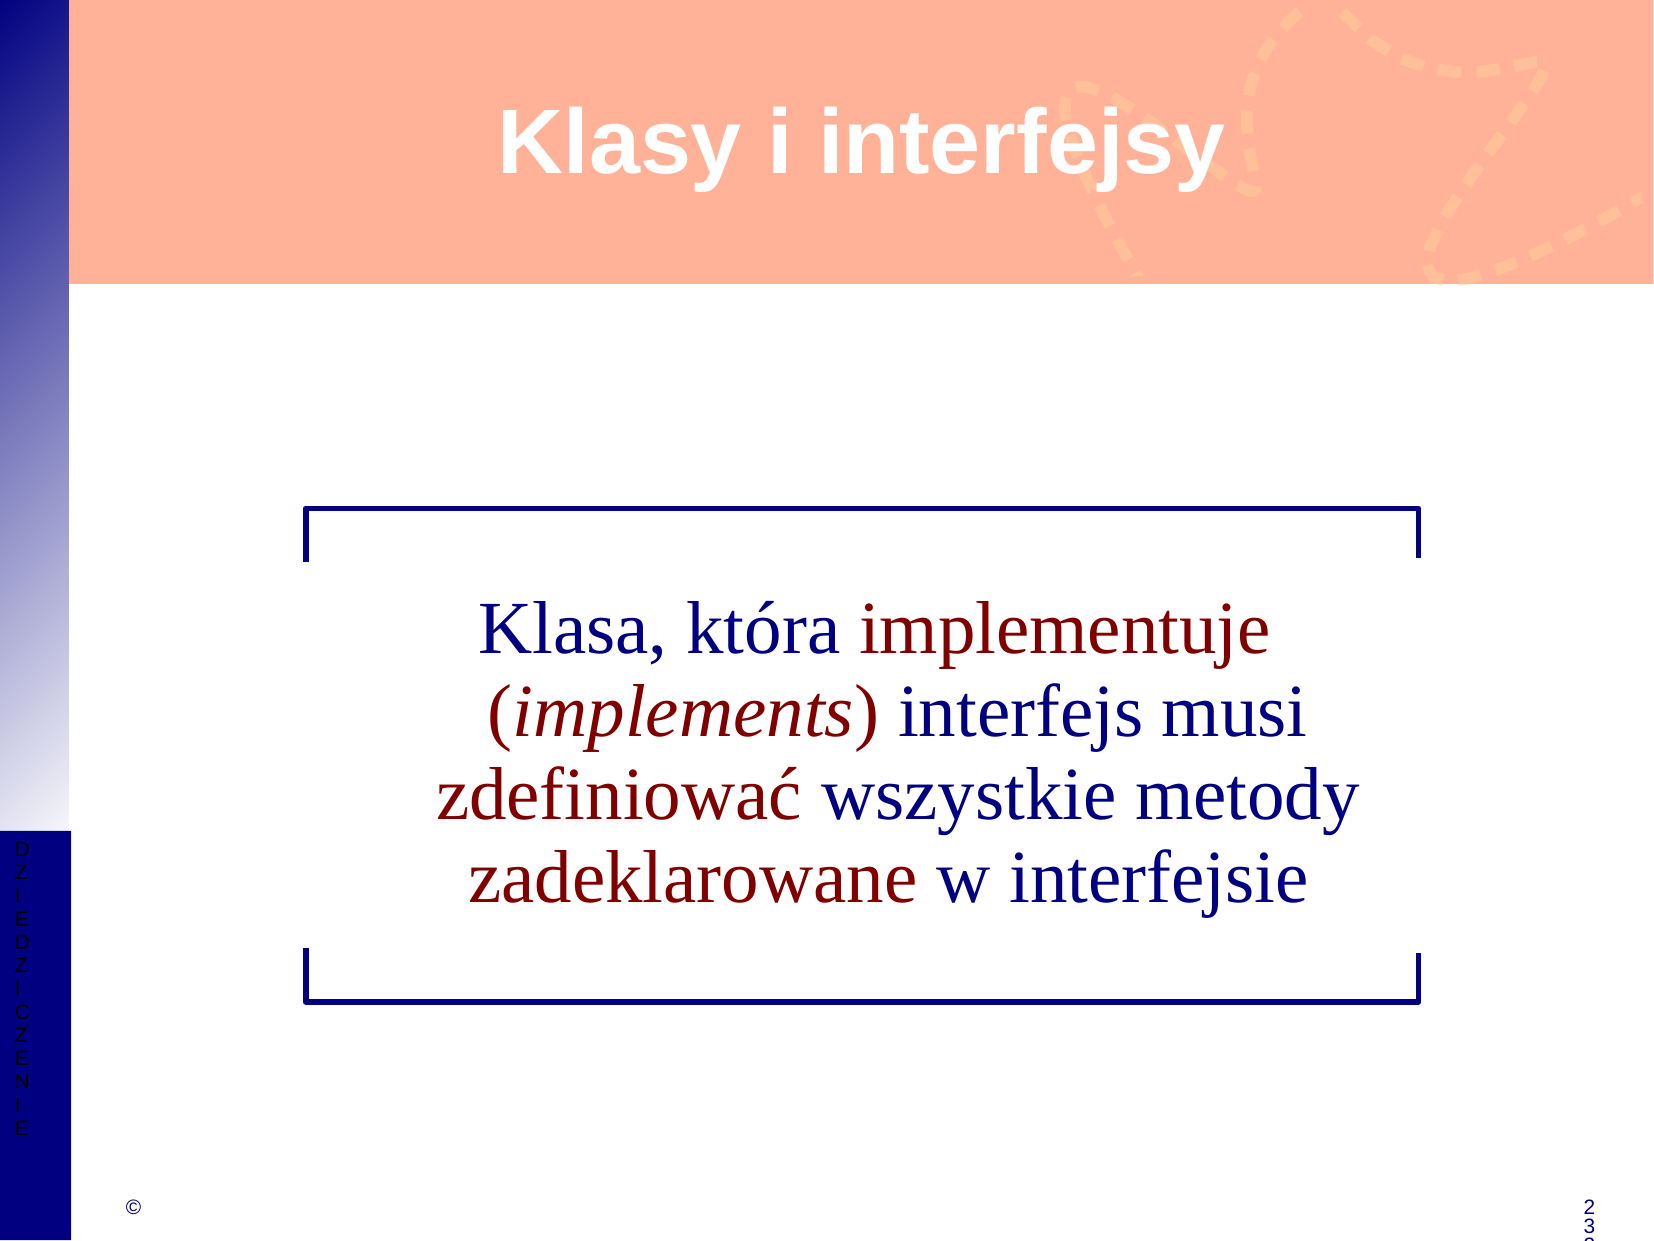

# Klasy i interfejsy
Klasa, która implementuje (implements) interfejs musi zdefiniować wszystkie metody zadeklarowane w interfejsie
D
Z
I
E
D
Z
I
C
Z
E
N
I
E